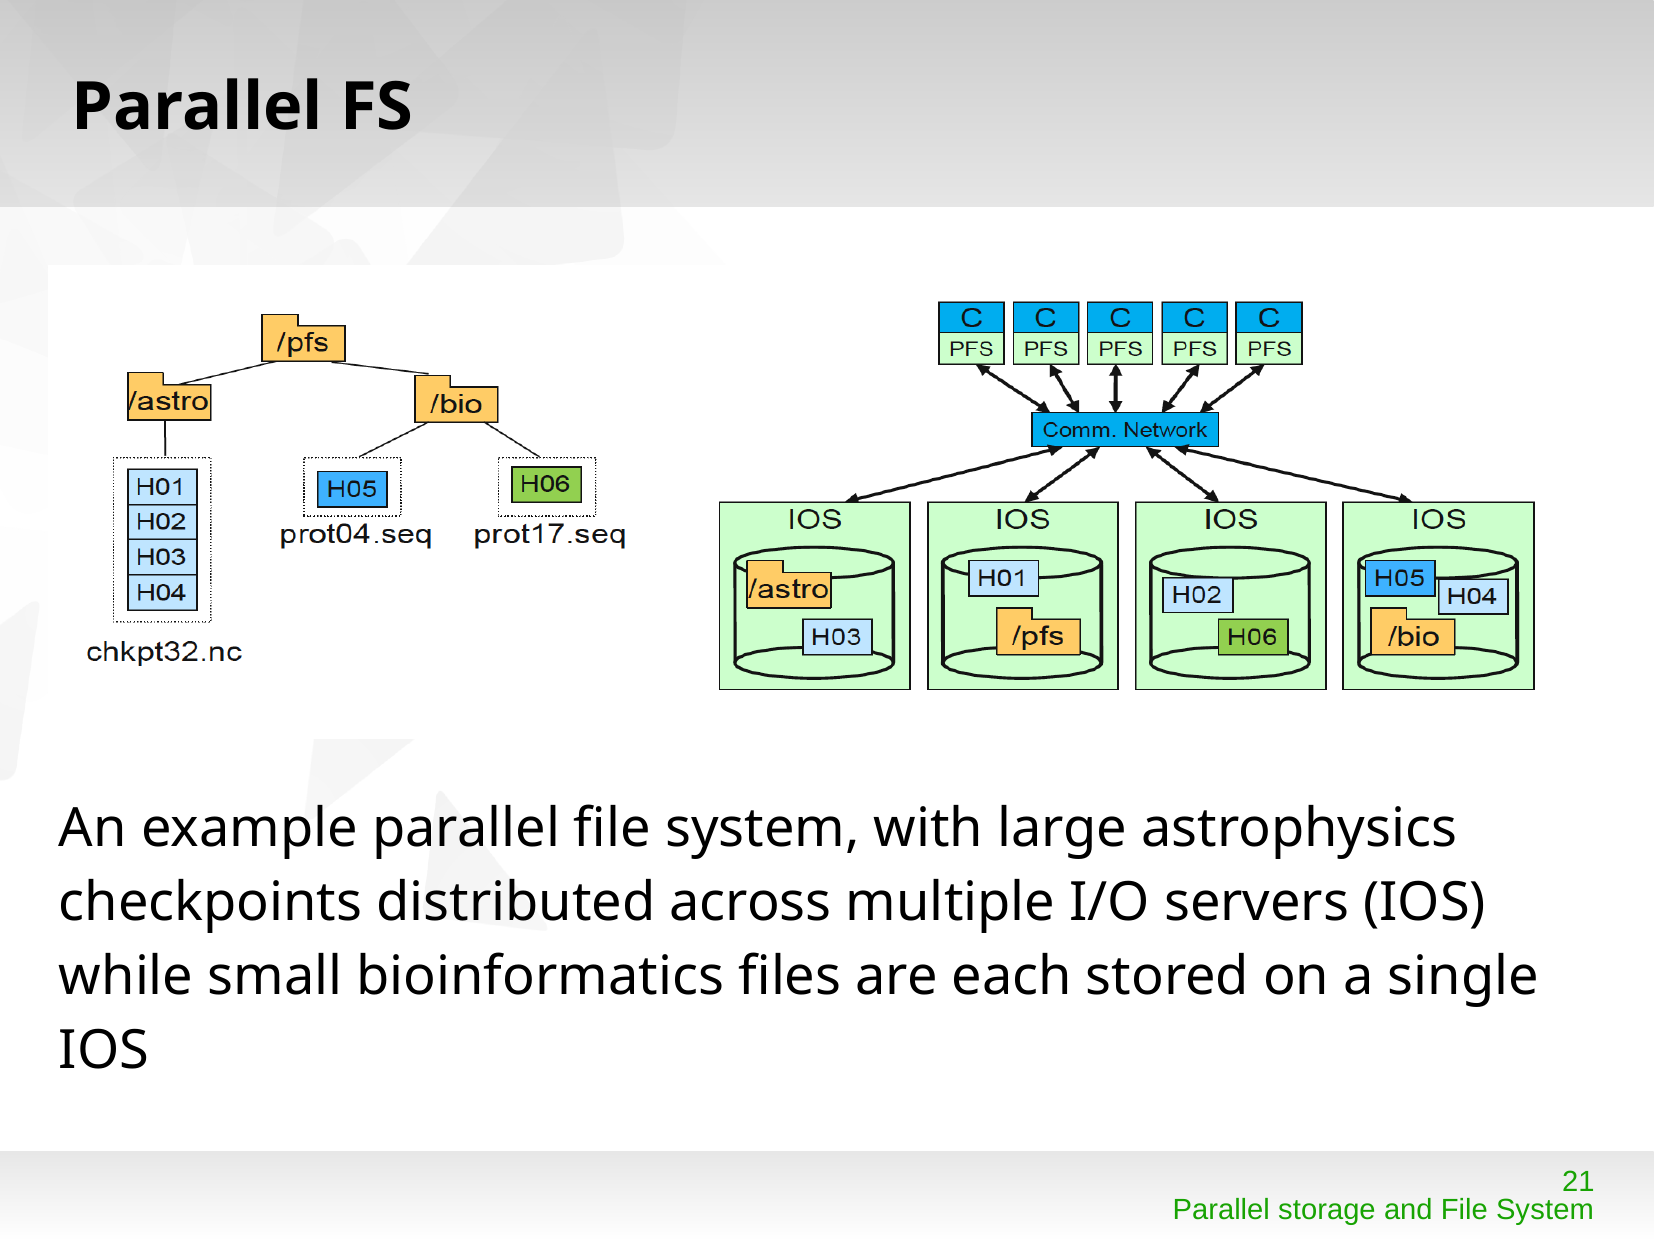

# Parallel FS
An example parallel file system, with large astrophysics checkpoints distributed across multiple I/O servers (IOS) while small bioinformatics files are each stored on a single IOS
21
Parallel storage and File System